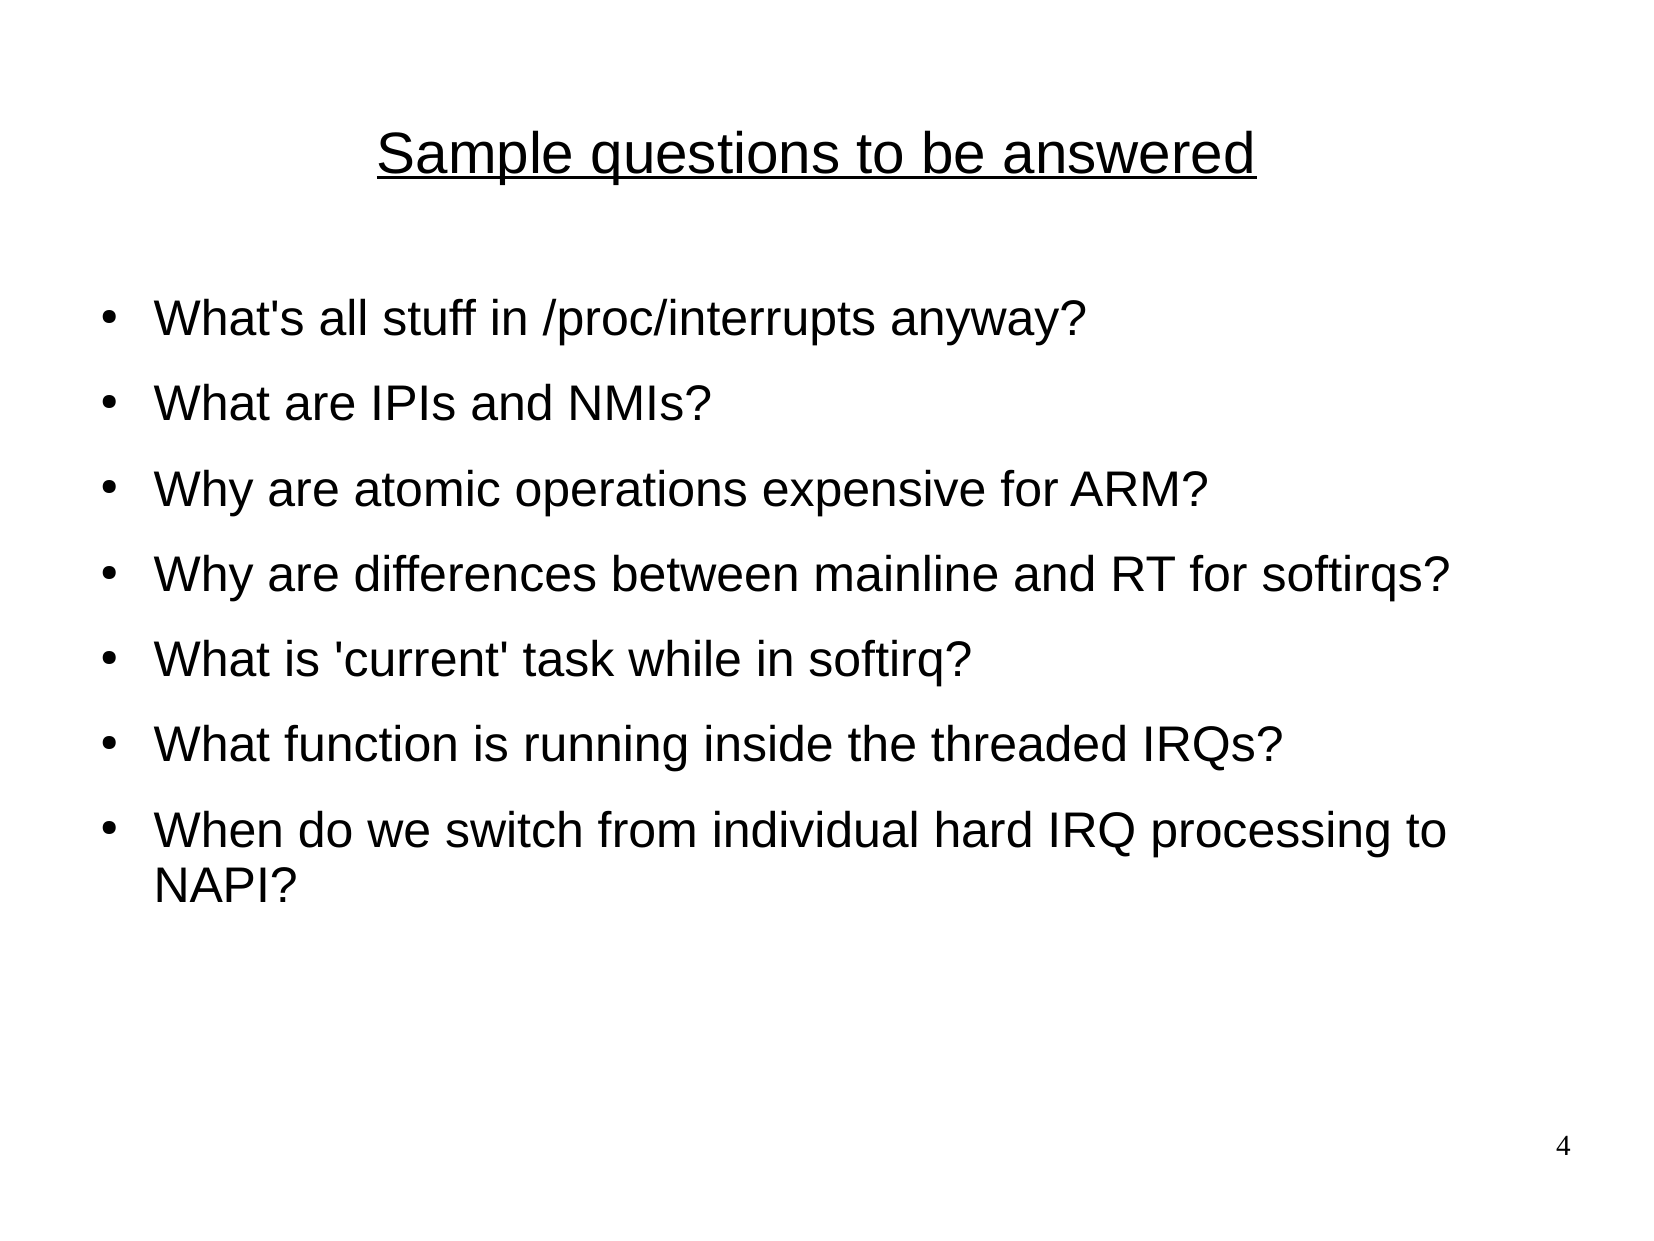

# Sample questions to be answered
What's all stuff in /proc/interrupts anyway?
What are IPIs and NMIs?
Why are atomic operations expensive for ARM?
Why are differences between mainline and RT for softirqs?
What is 'current' task while in softirq?
What function is running inside the threaded IRQs?
When do we switch from individual hard IRQ processing to NAPI?
4